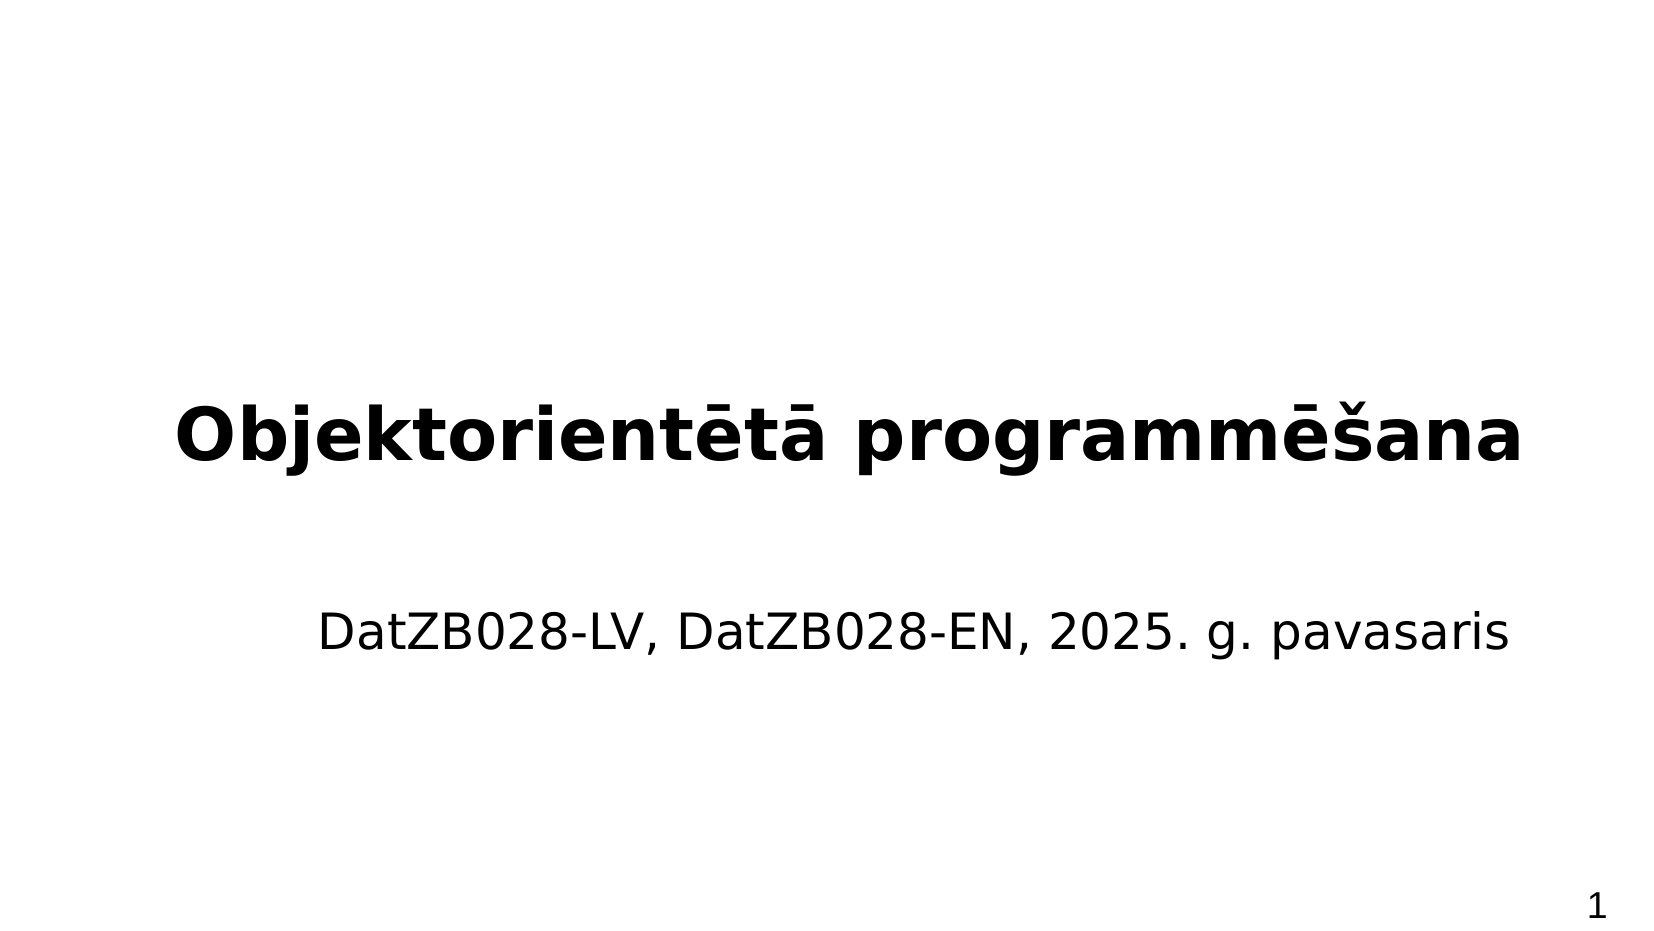

# Objektorientētā programmēšana
DatZB028-LV, DatZB028-EN, 2025. g. pavasaris